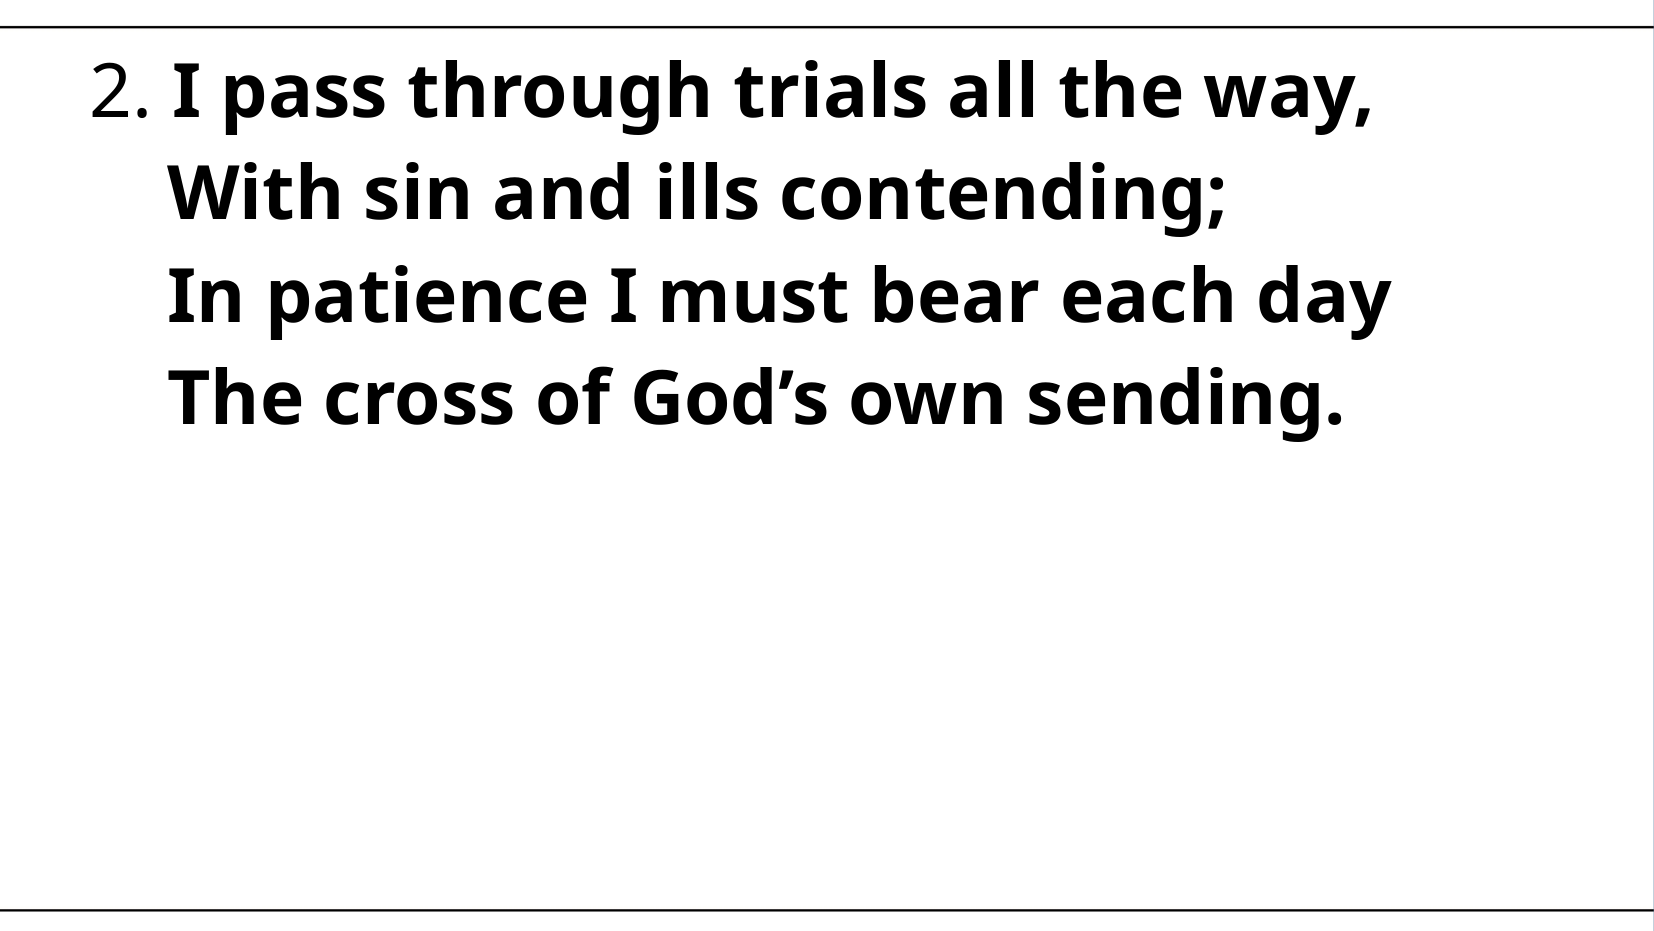

2. I pass through trials all the way,
 With sin and ills contending;
 In patience I must bear each day
 The cross of God’s own sending.